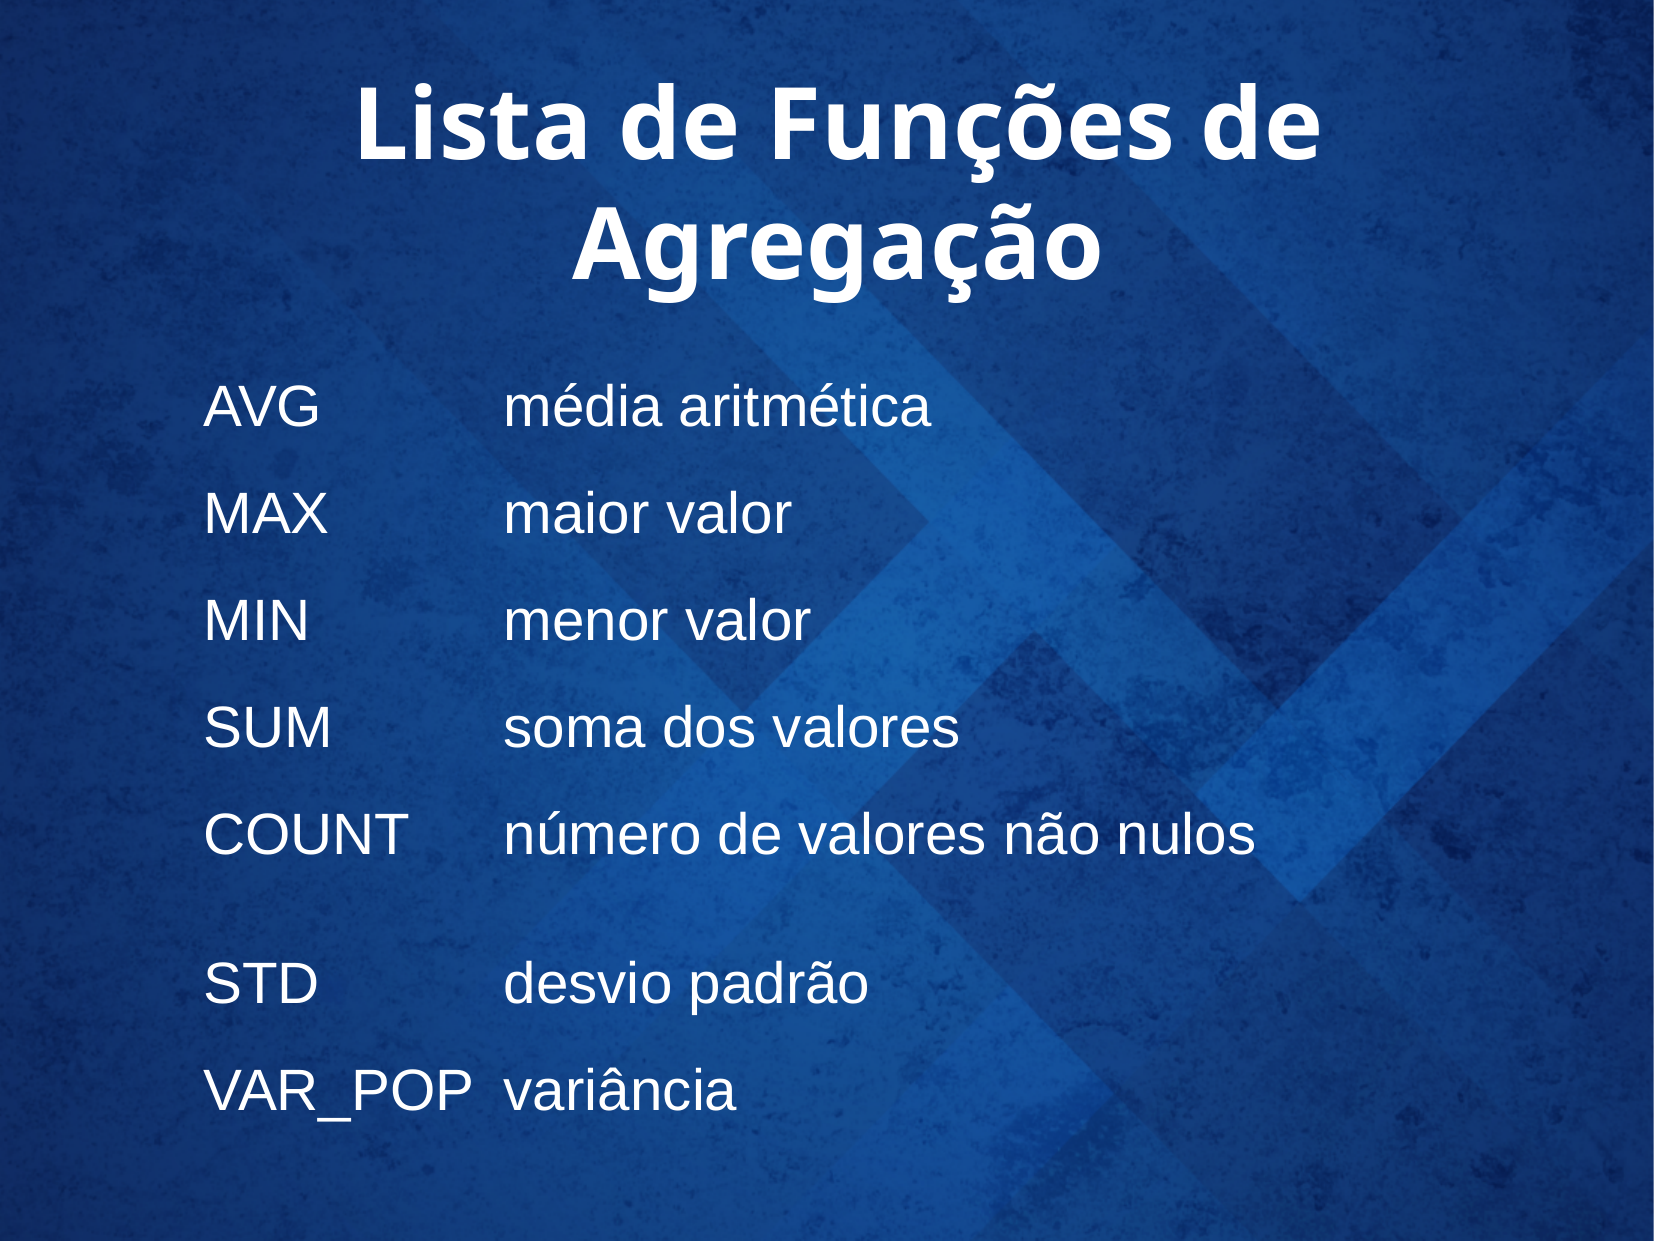

Lista de Funções de Agregação
AVG			média aritmética
MAX			maior valor
MIN			menor valor
SUM			soma dos valores
COUNT		número de valores não nulos
STD			desvio padrão
VAR_POP	variância